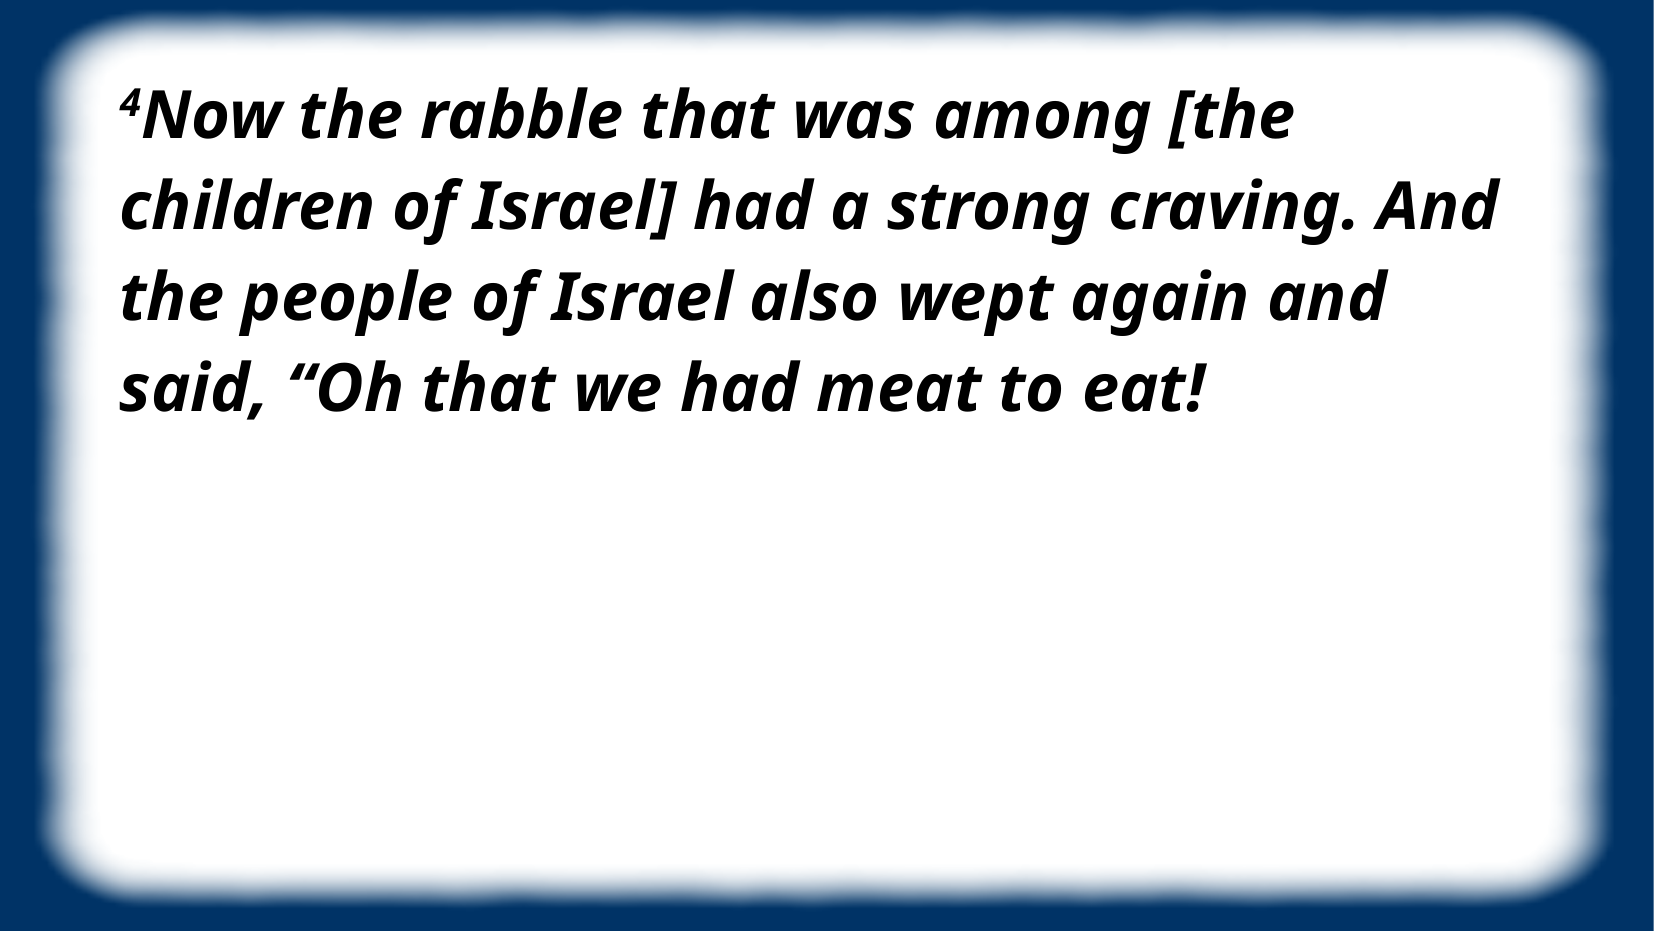

4Now the rabble that was among [the children of Israel] had a strong craving. And the people of Israel also wept again and said, “Oh that we had meat to eat!